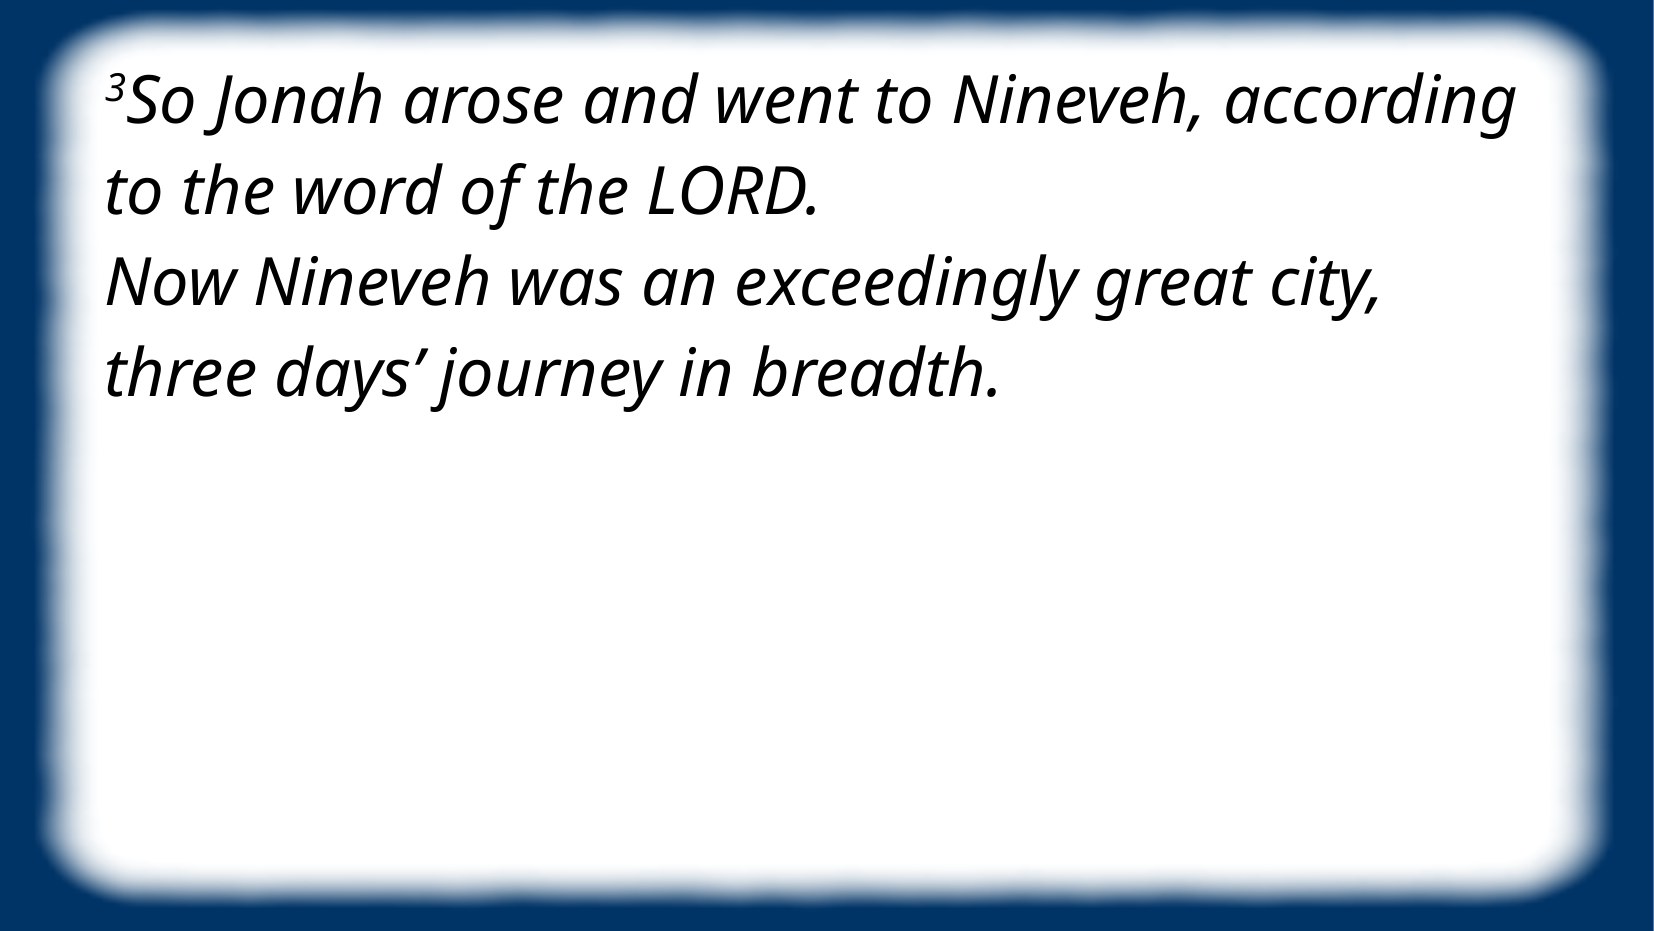

3So Jonah arose and went to Nineveh, according to the word of the LORD.
Now Nineveh was an exceedingly great city, three days’ journey in breadth.